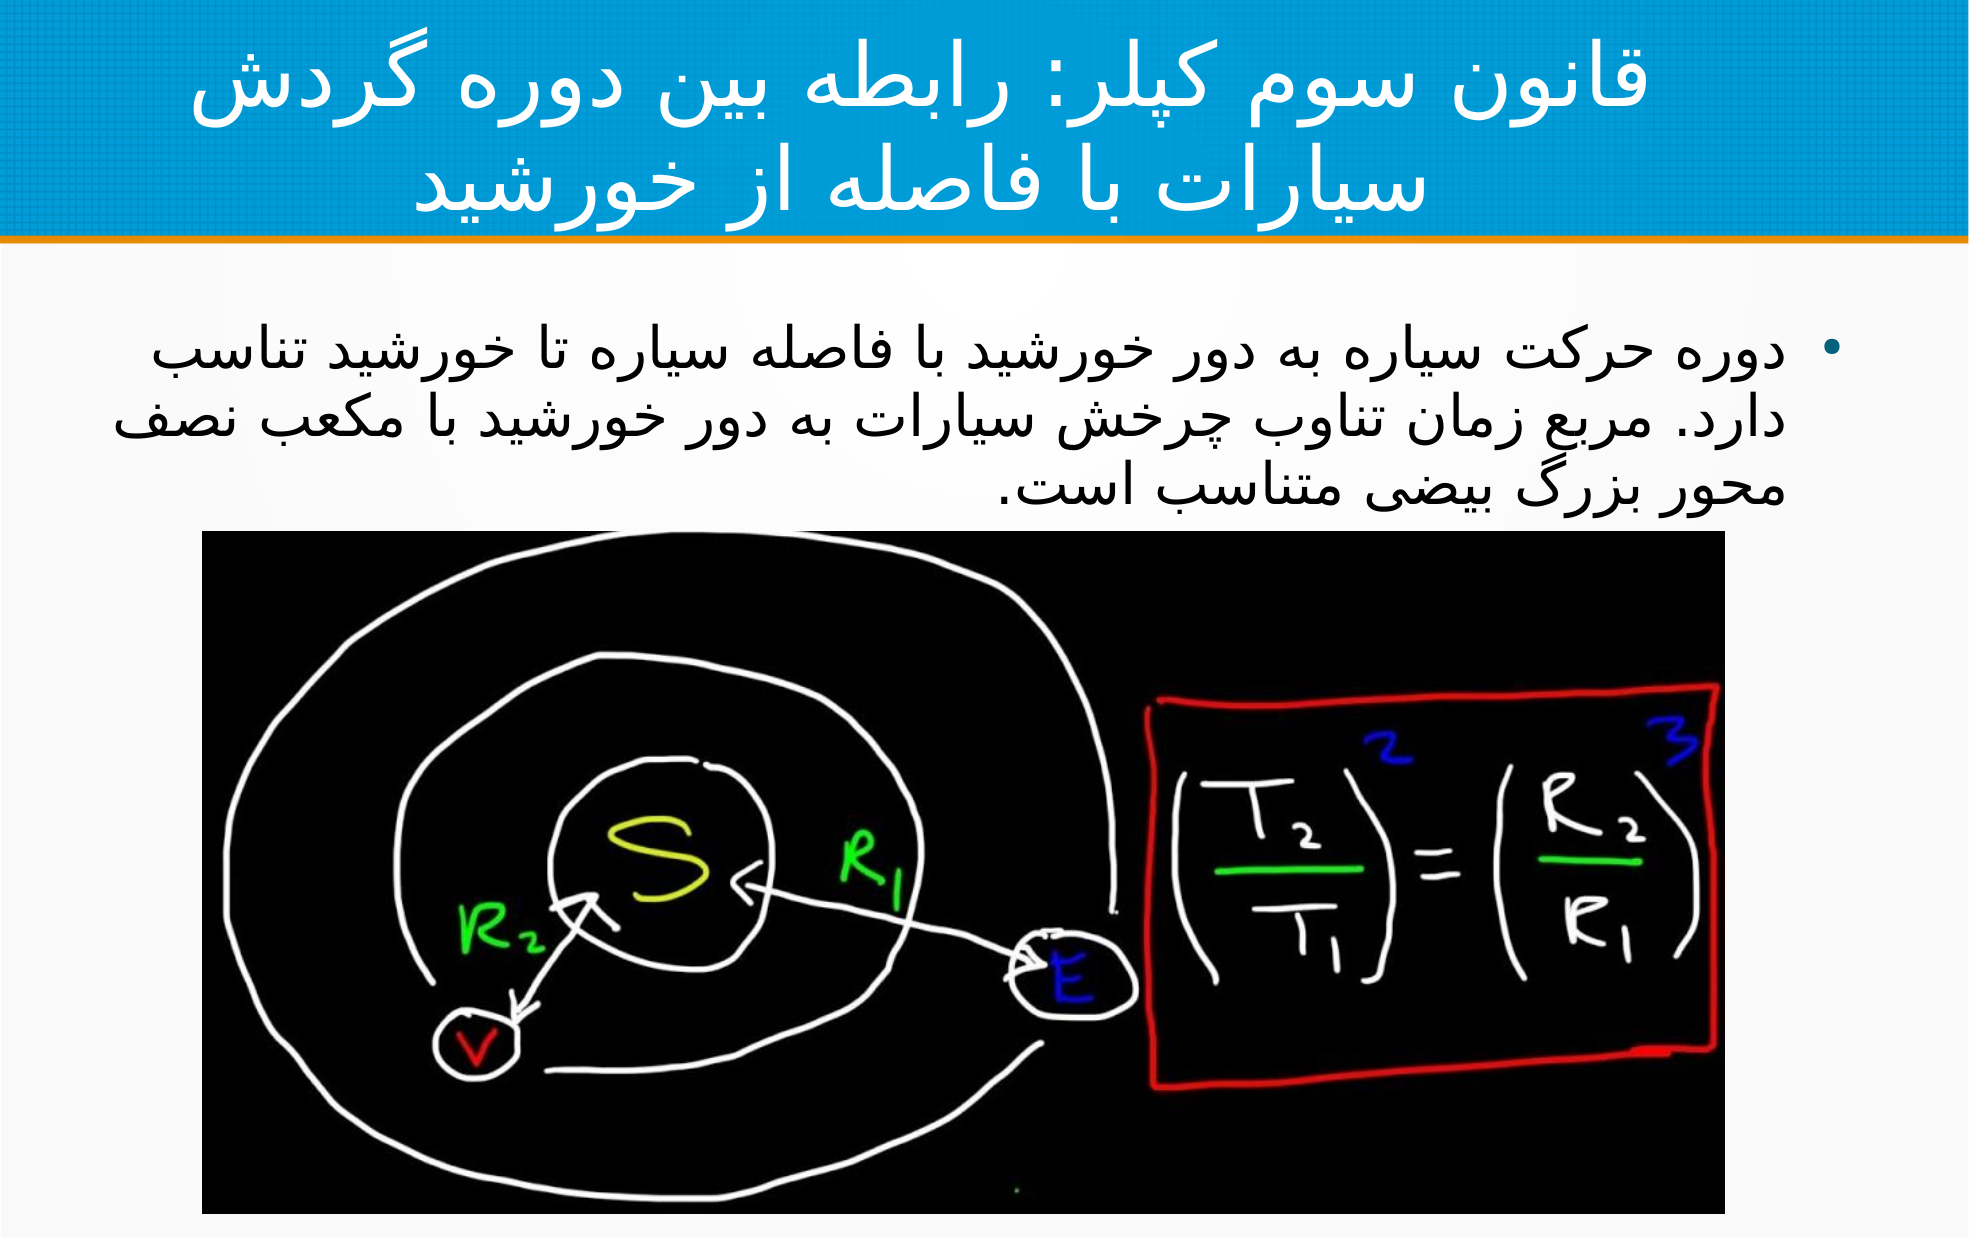

# قانون سوم کپلر: رابطه بین دوره گردش سیارات با فاصله از خورشید
دوره حرکت سیاره به دور خورشید با فاصله سیاره تا خورشید تناسب دارد. مربع زمان تناوب چرخش سیارات به دور خورشید با مکعب نصف محور بزرگ بیضی متناسب است.